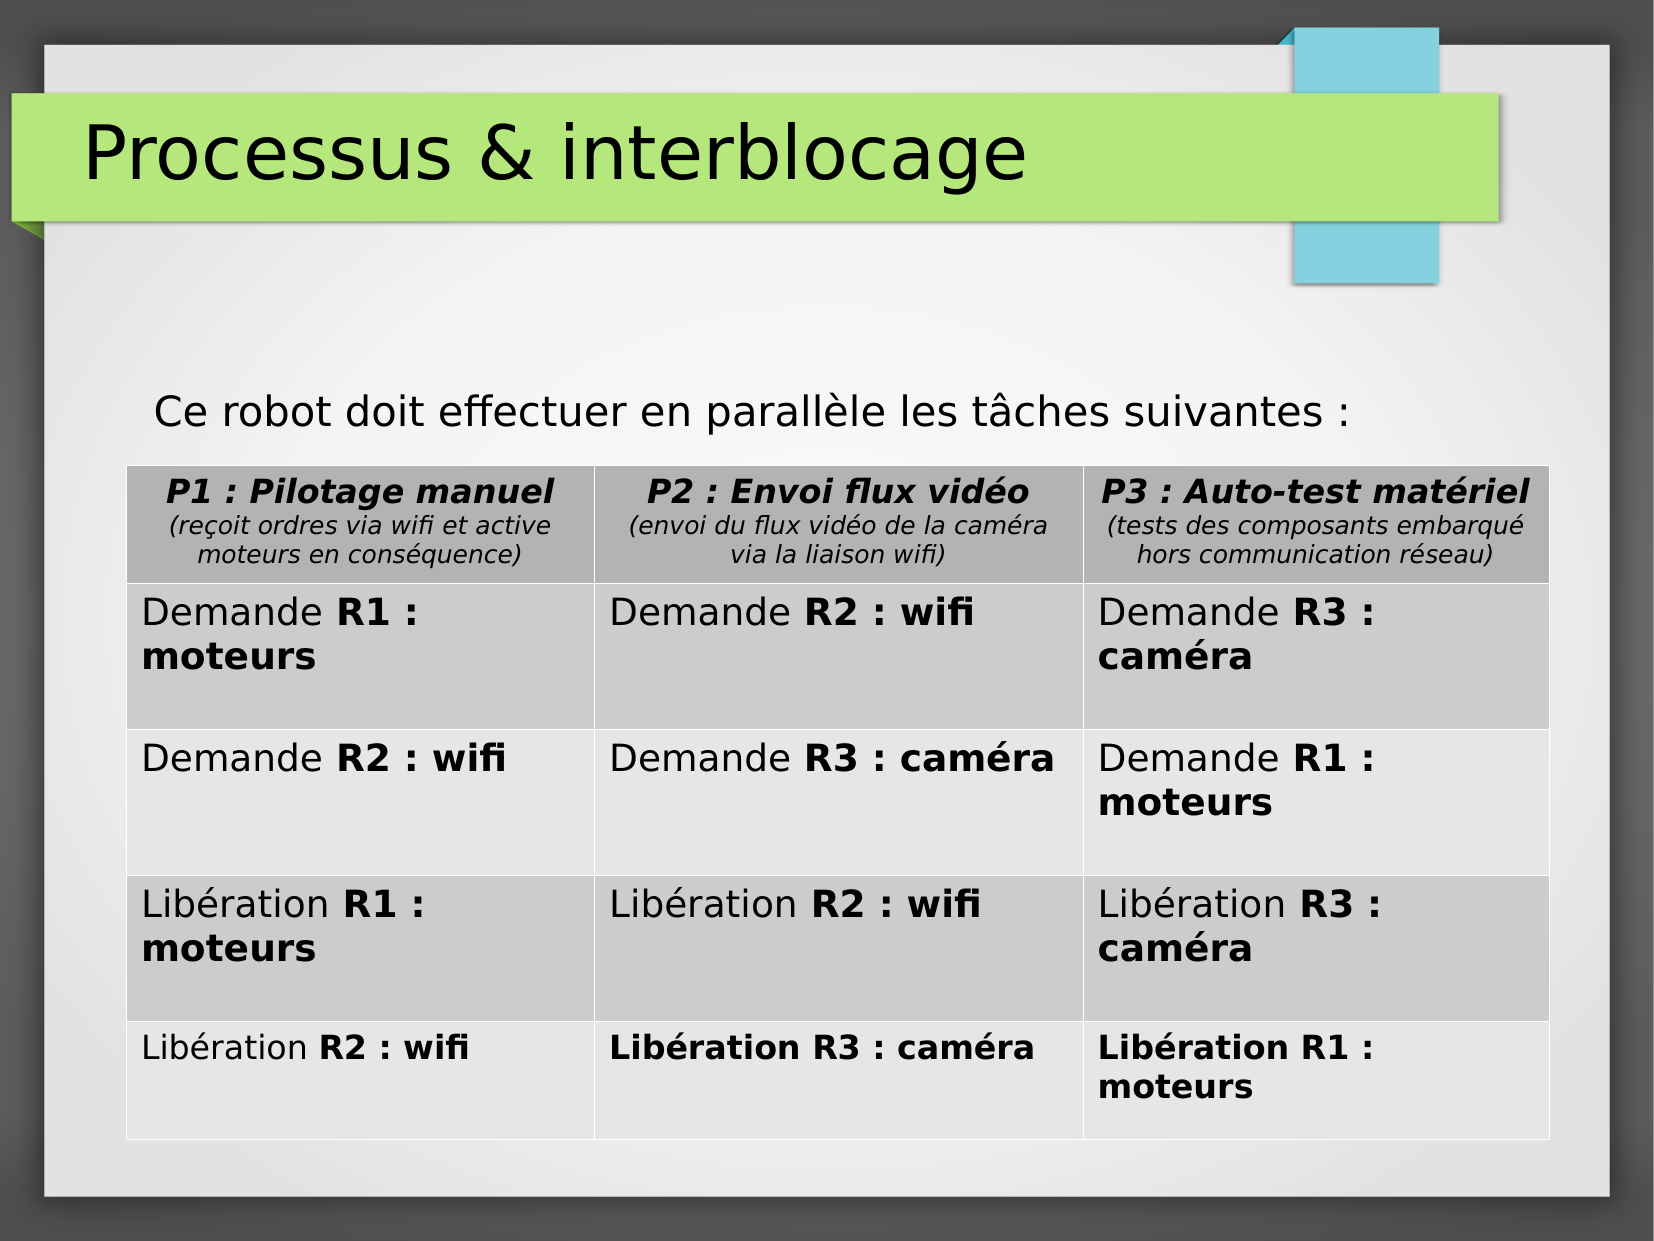

# Processus & interblocage
Ce robot doit effectuer en parallèle les tâches suivantes :
| P1 : Pilotage manuel (reçoit ordres via wifi et active moteurs en conséquence) | P2 : Envoi flux vidéo (envoi du flux vidéo de la caméra via la liaison wifi) | P3 : Auto-test matériel (tests des composants embarqué hors communication réseau) |
| --- | --- | --- |
| Demande R1 : moteurs | Demande R2 : wifi | Demande R3 : caméra |
| Demande R2 : wifi | Demande R3 : caméra | Demande R1 : moteurs |
| Libération R1 : moteurs | Libération R2 : wifi | Libération R3 : caméra |
| Libération R2 : wifi | Libération R3 : caméra | Libération R1 : moteurs |